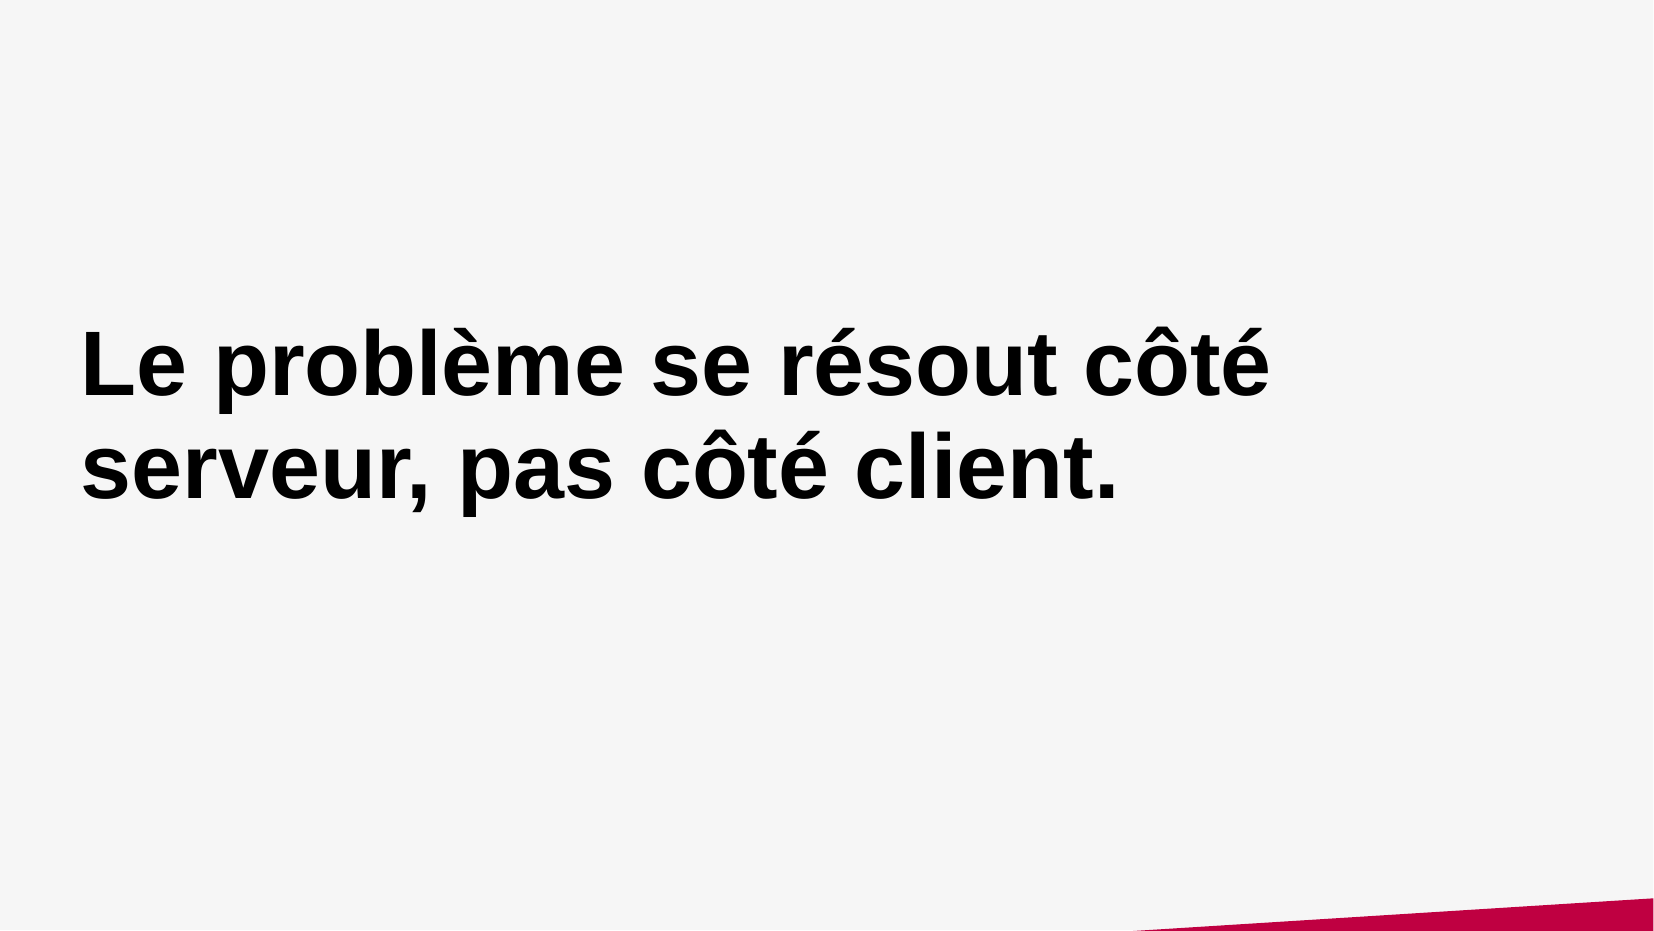

# Le problème se résout côté serveur, pas côté client.